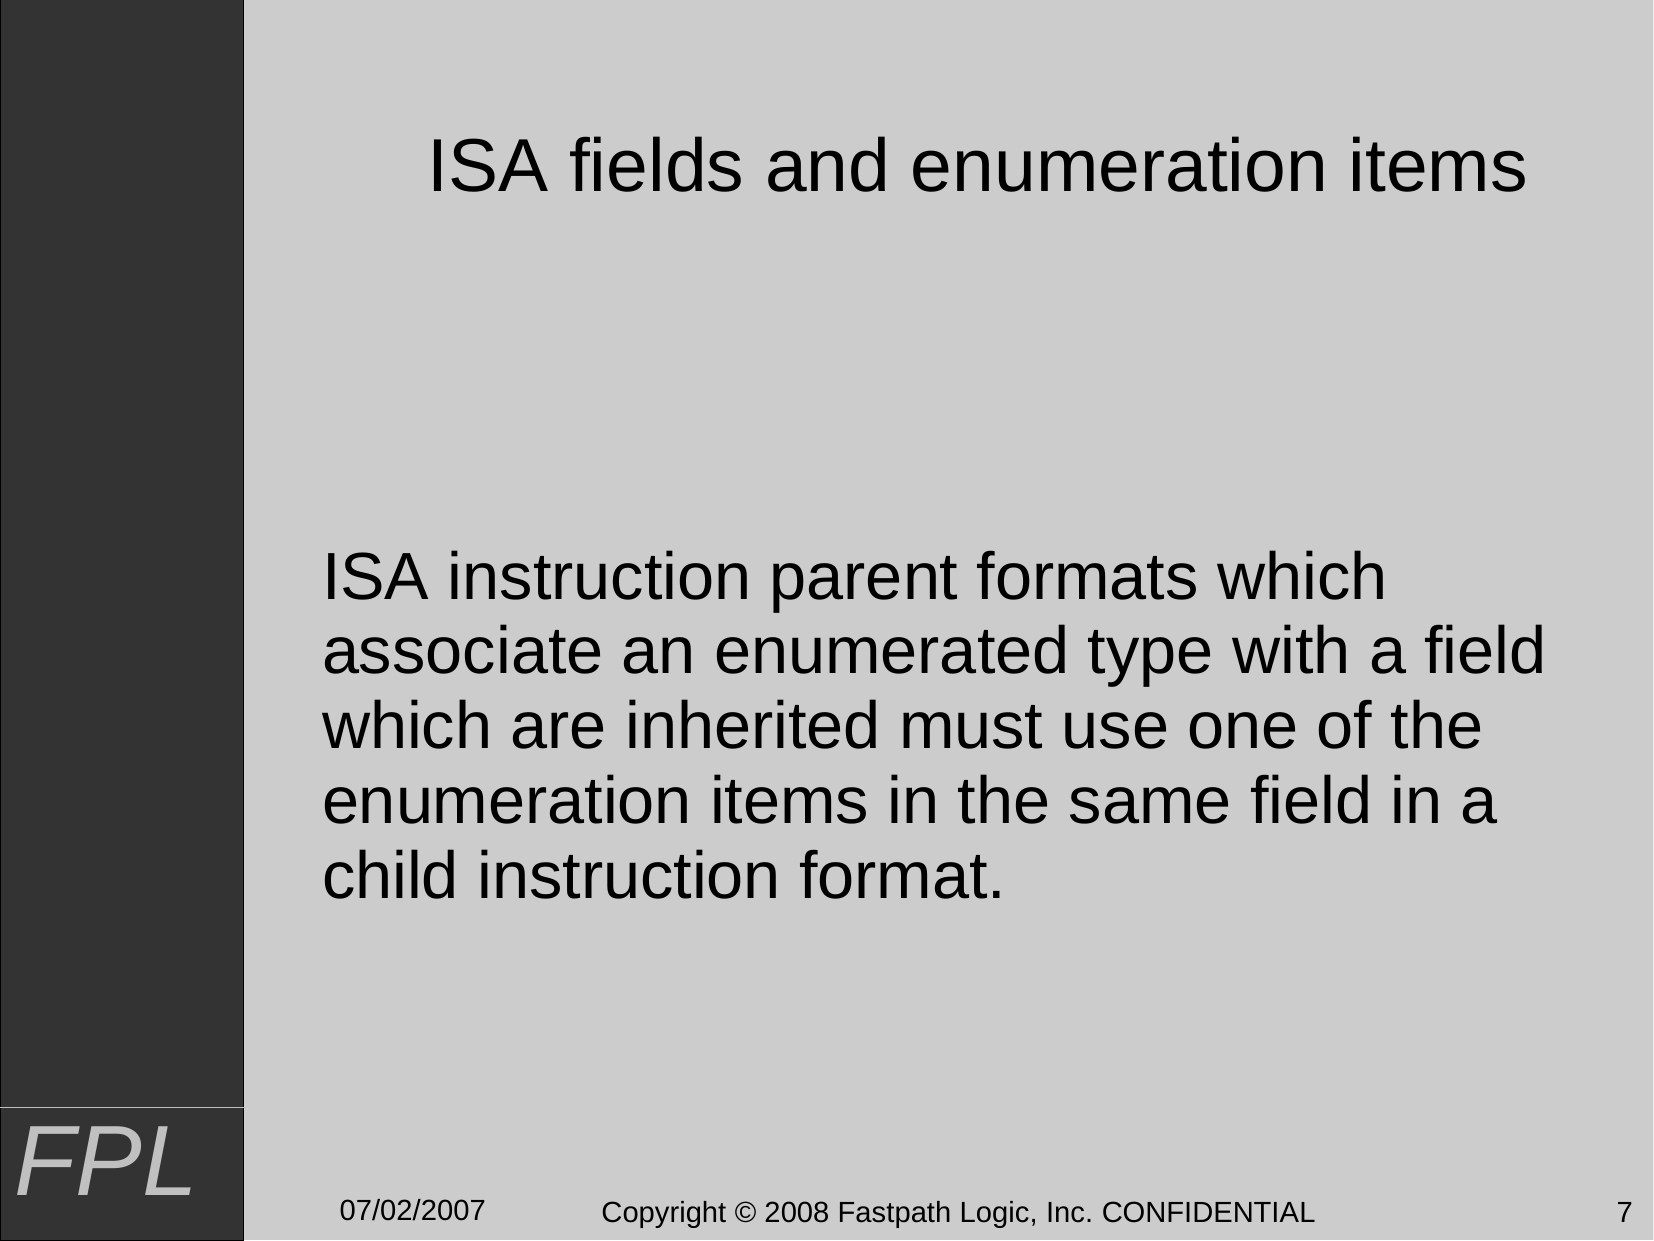

# ISA fields and enumeration items
ISA instruction parent formats which associate an enumerated type with a field which are inherited must use one of the enumeration items in the same field in a child instruction format.
07/02/2007
7
© 2007 FASTPATH LOGIC INC.